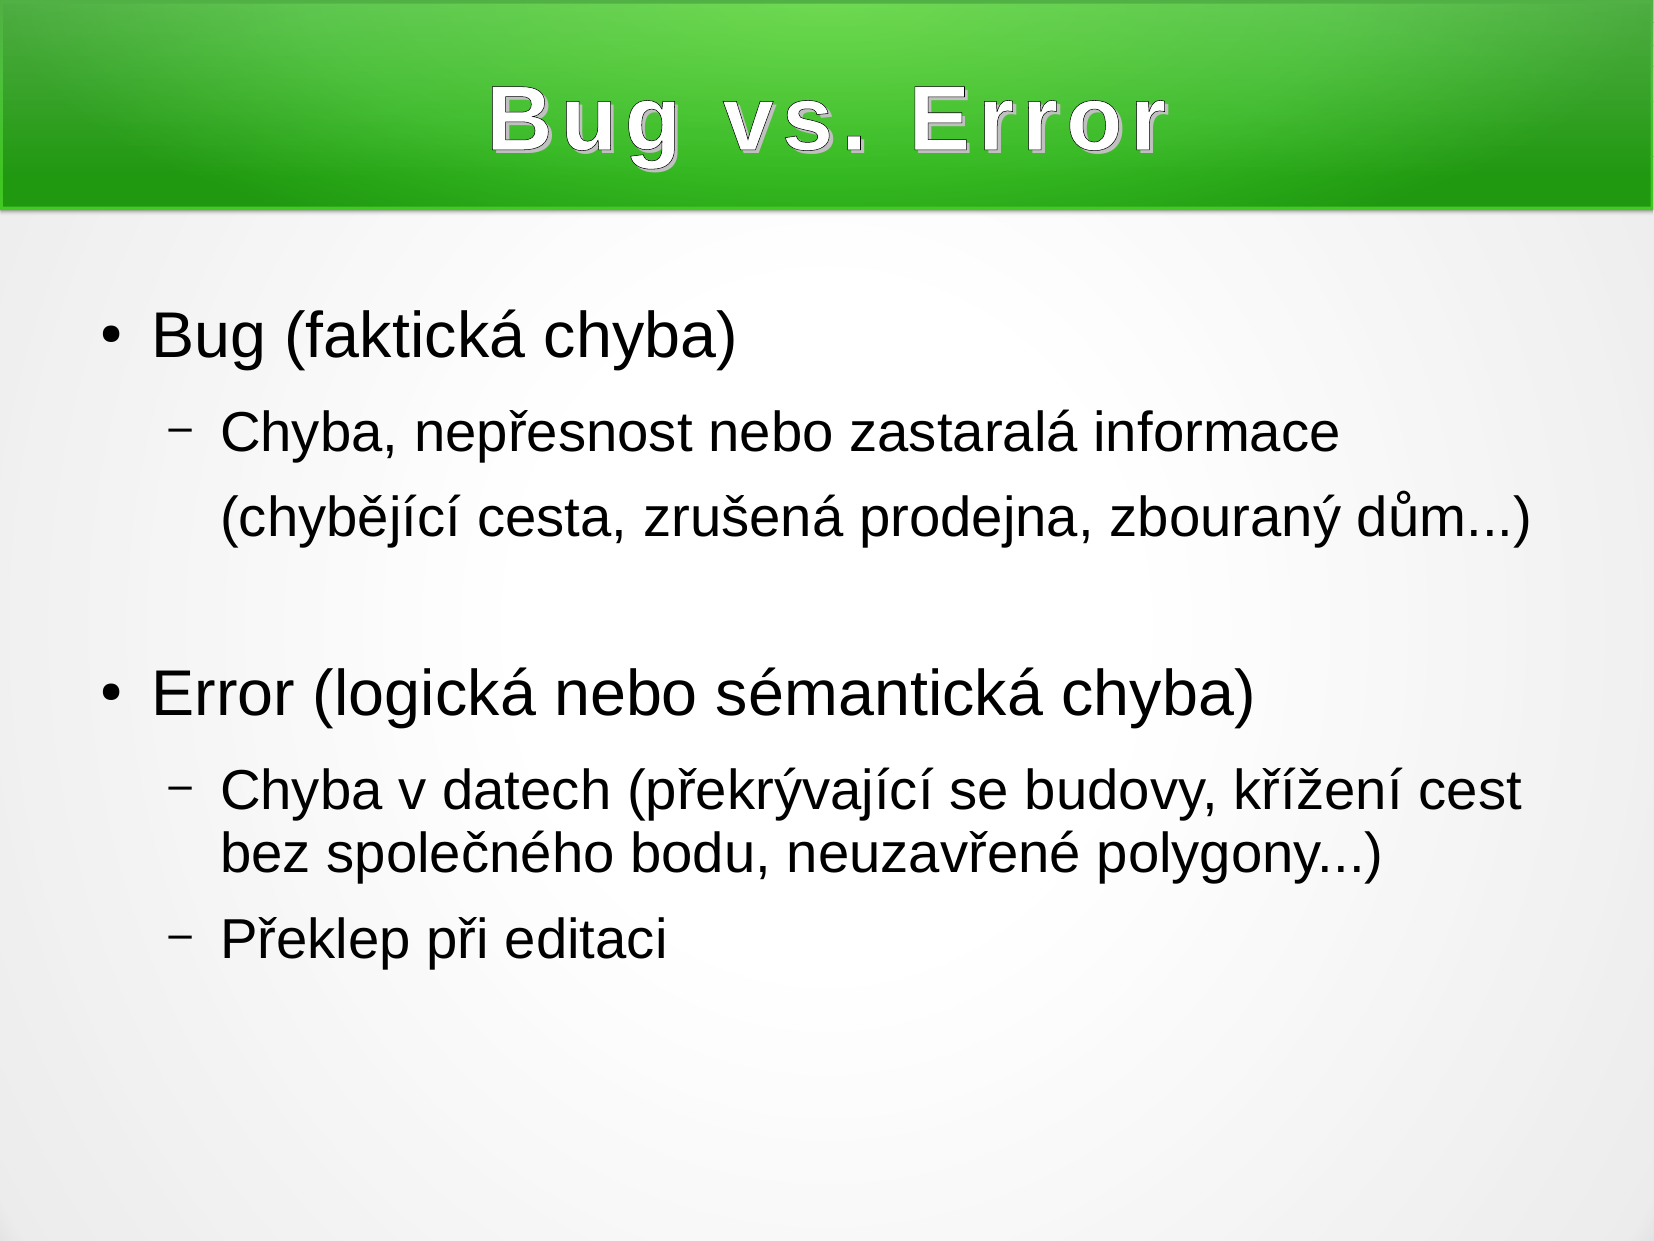

# Bug vs. Error
Bug (faktická chyba)
Chyba, nepřesnost nebo zastaralá informace
(chybějící cesta, zrušená prodejna, zbouraný dům...)
Error (logická nebo sémantická chyba)
Chyba v datech (překrývající se budovy, křížení cest bez společného bodu, neuzavřené polygony...)
Překlep při editaci